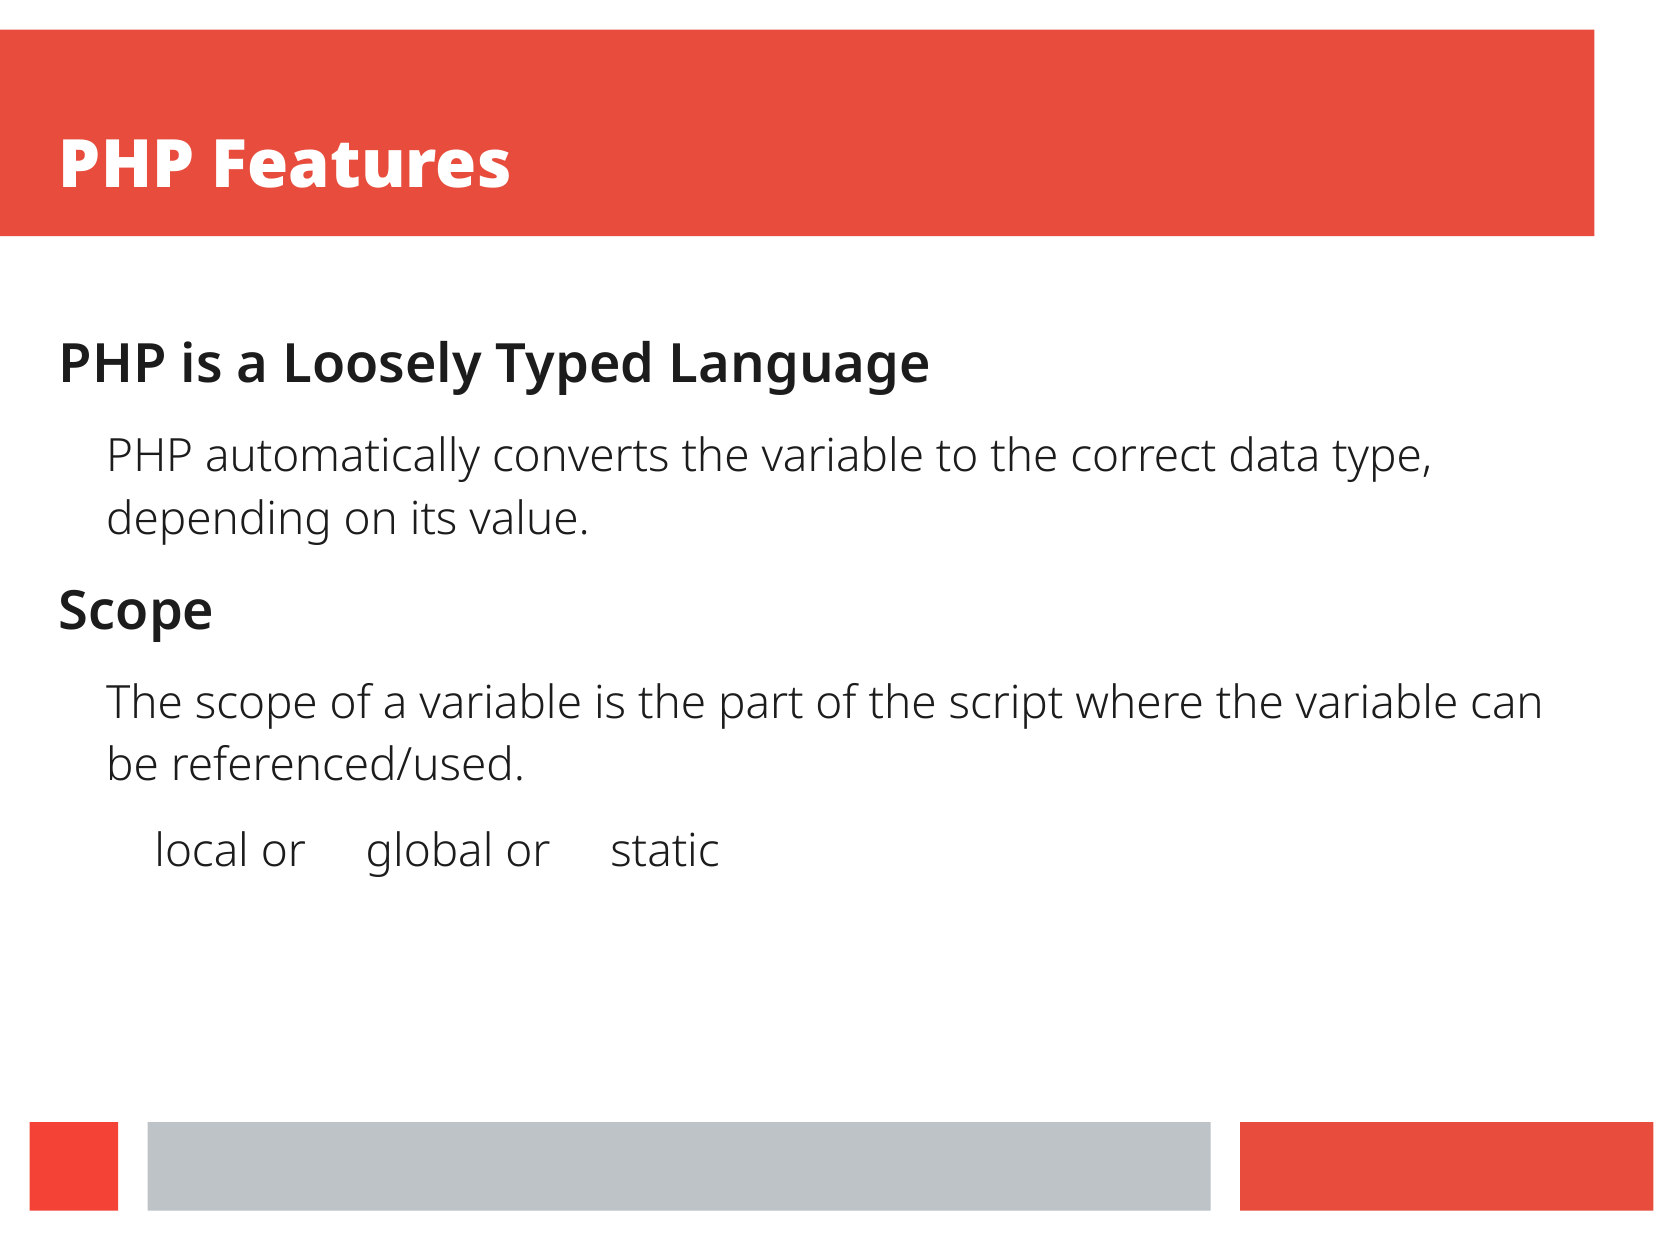

# PHP Features
PHP is a Loosely Typed Language
PHP automatically converts the variable to the correct data type, depending on its value.
Scope
The scope of a variable is the part of the script where the variable can be referenced/used.
 local or global or static